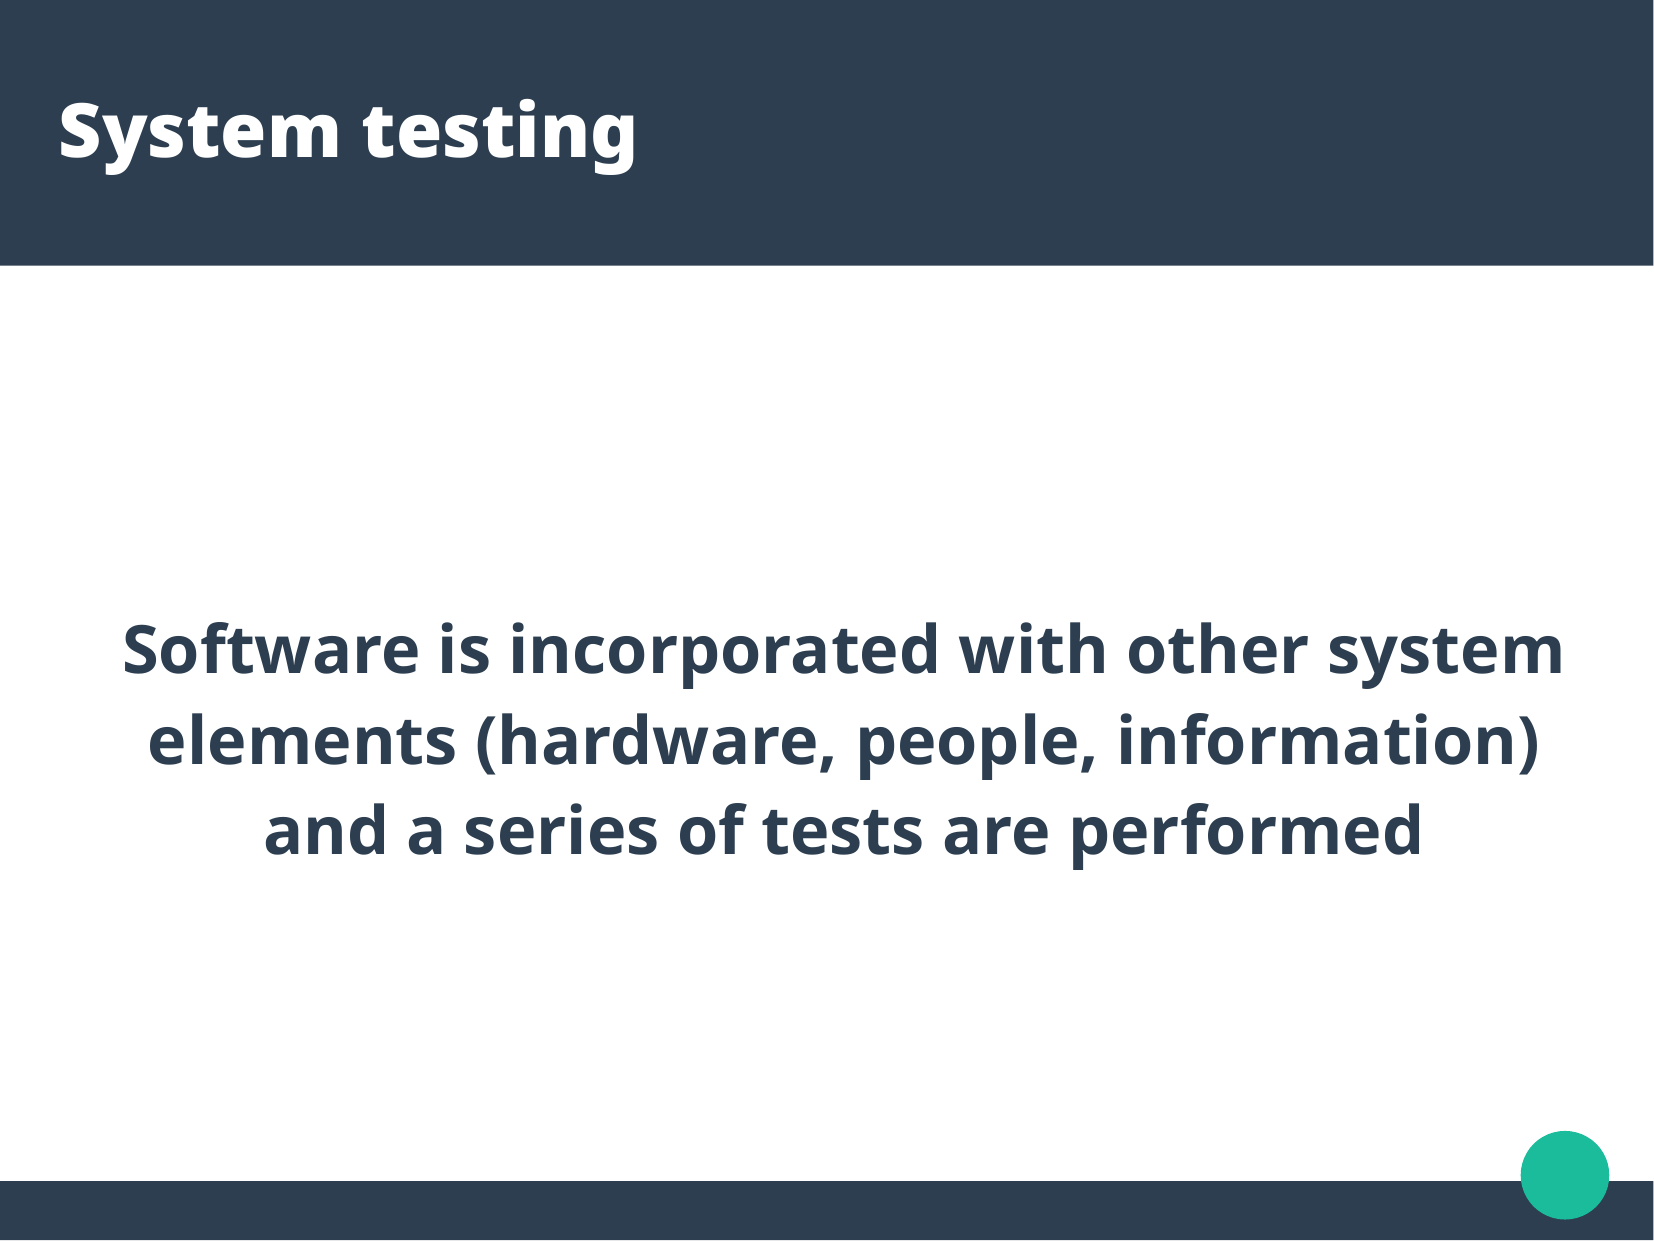

# System testing
Software is incorporated with other system elements (hardware, people, information) and a series of tests are performed